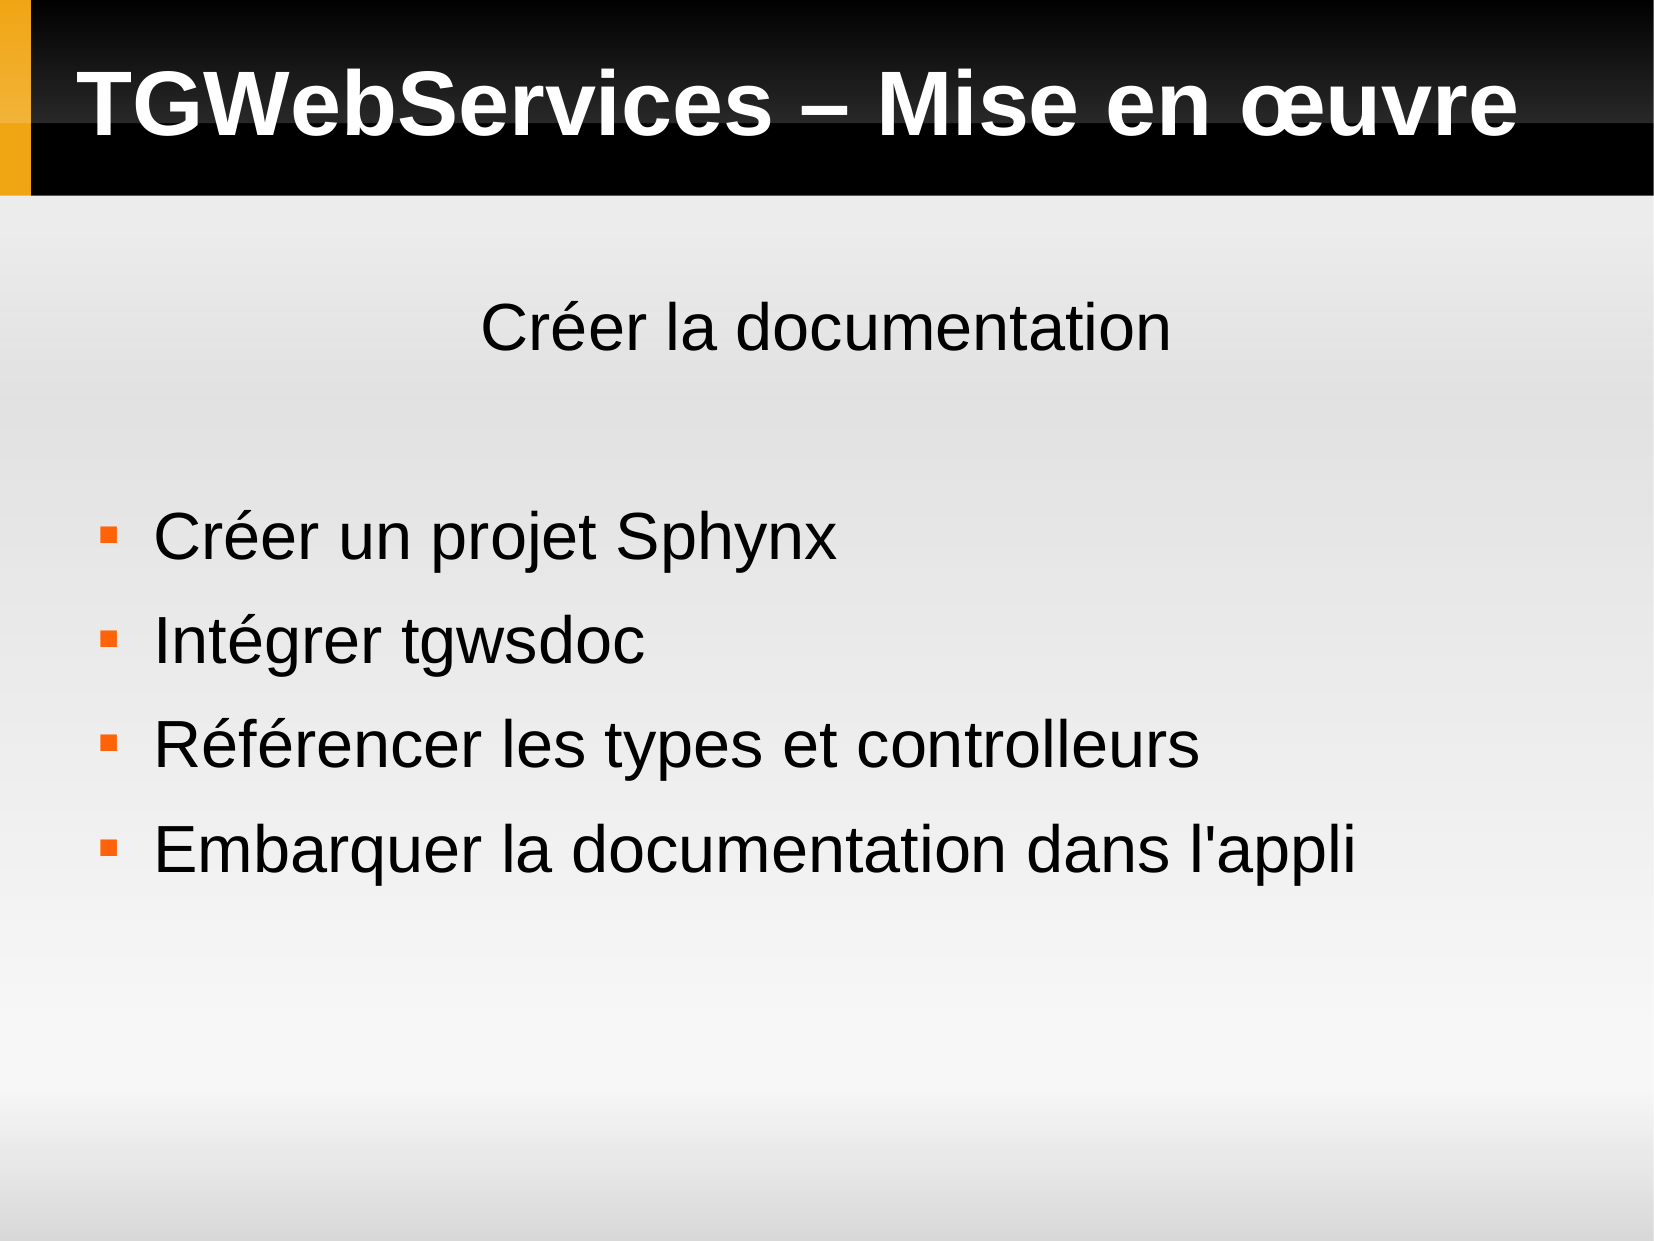

# TGWebServices – Mise en œuvre
Créer la documentation
Créer un projet Sphynx
Intégrer tgwsdoc
Référencer les types et controlleurs
Embarquer la documentation dans l'appli